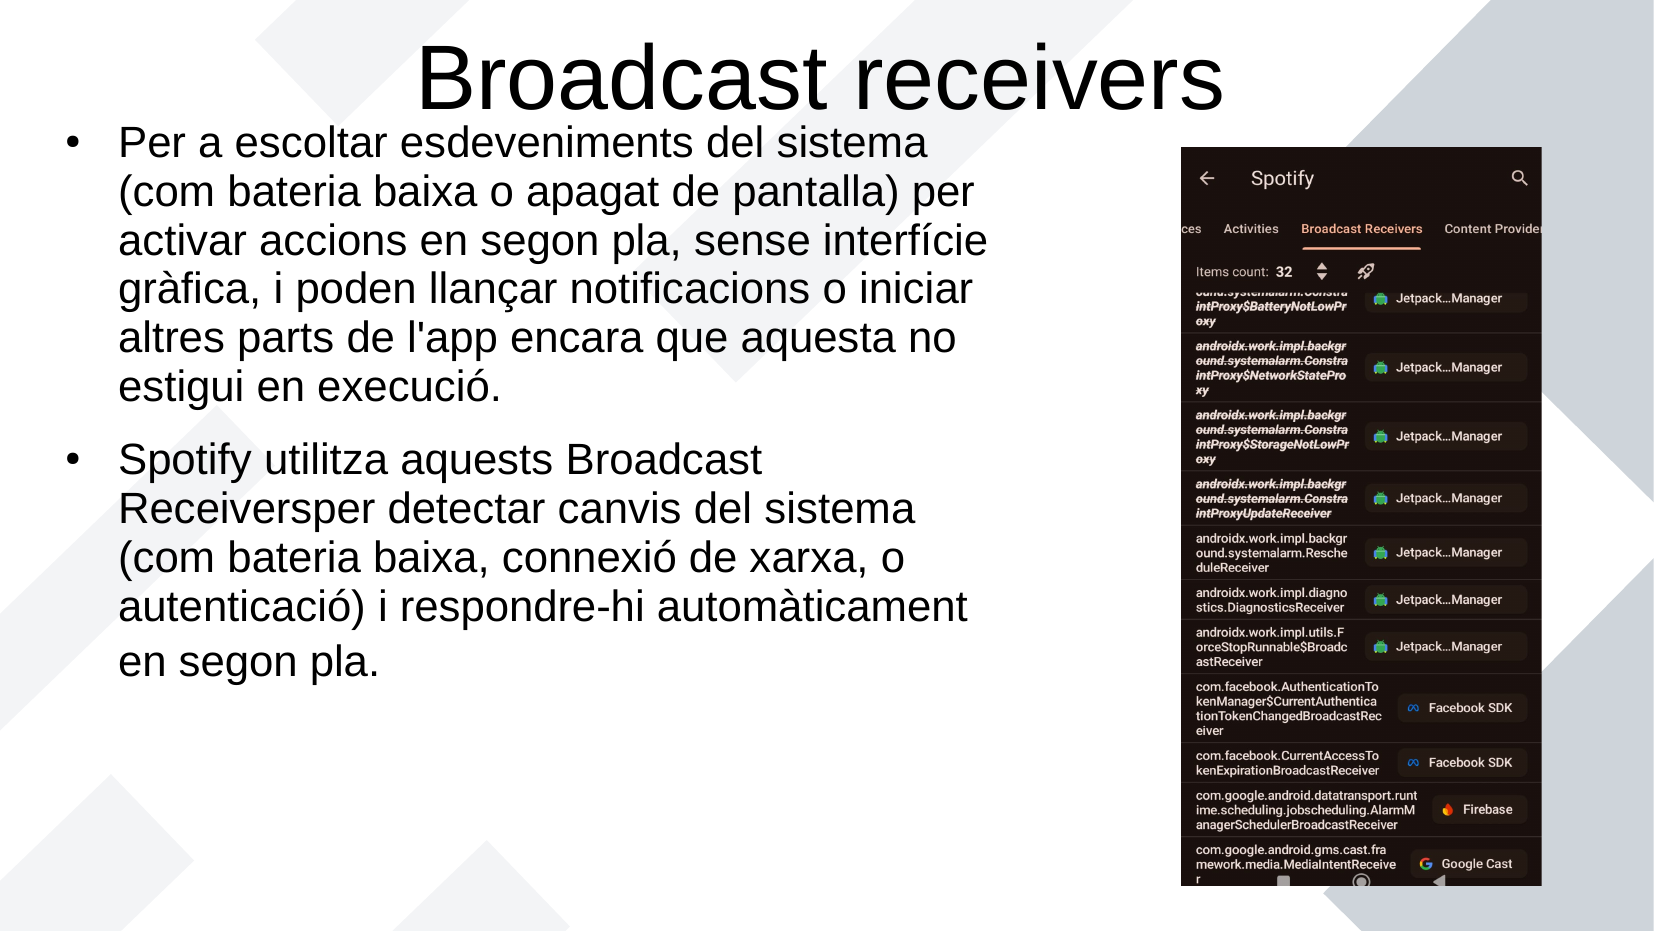

# Broadcast receivers
Per a escoltar esdeveniments del sistema (com bateria baixa o apagat de pantalla) per activar accions en segon pla, sense interfície gràfica, i poden llançar notificacions o iniciar altres parts de l'app encara que aquesta no estigui en execució.
Spotify utilitza aquests Broadcast Receiversper detectar canvis del sistema (com bateria baixa, connexió de xarxa, o autenticació) i respondre-hi automàticament en segon pla.